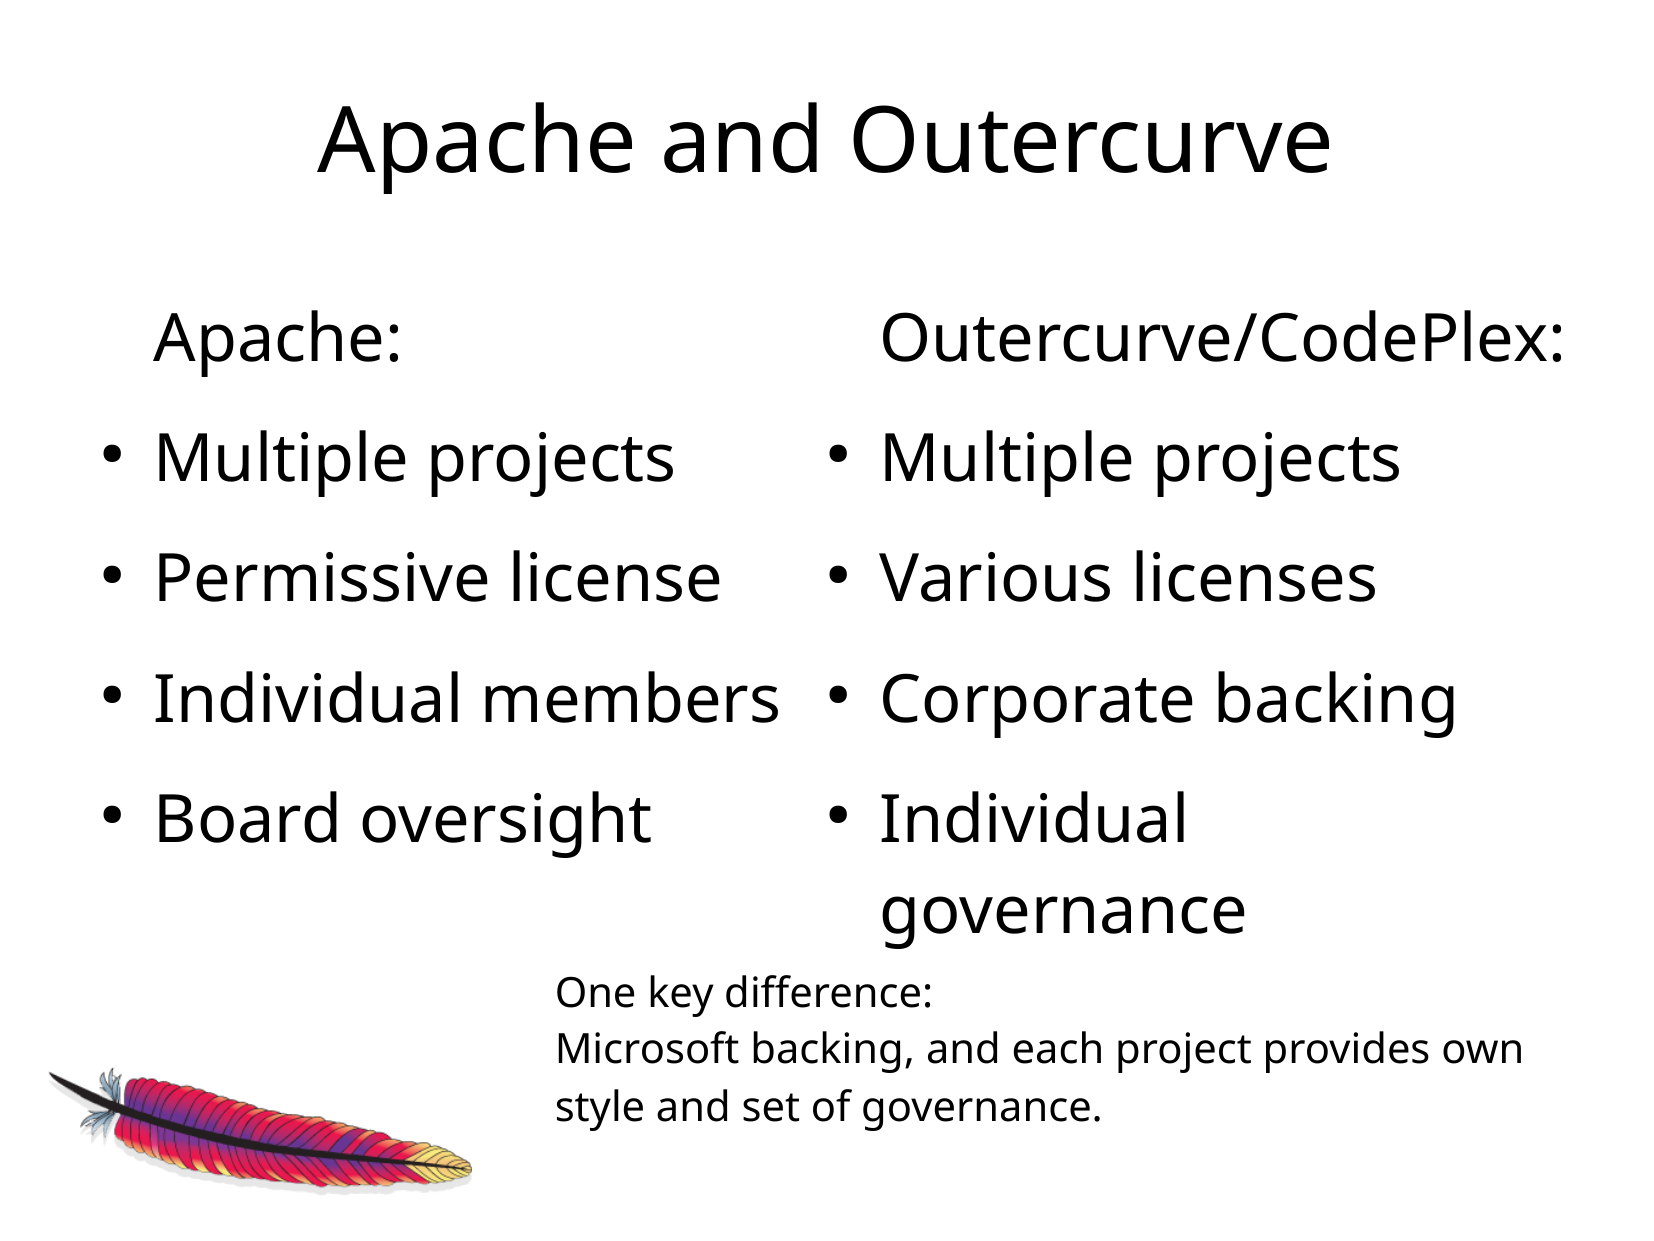

# Apache and Outercurve
Apache:
Multiple projects
Permissive license
Individual members
Board oversight
Outercurve/CodePlex:
Multiple projects
Various licenses
Corporate backing
Individual governance
One key difference:
Microsoft backing, and each project provides own style and set of governance.